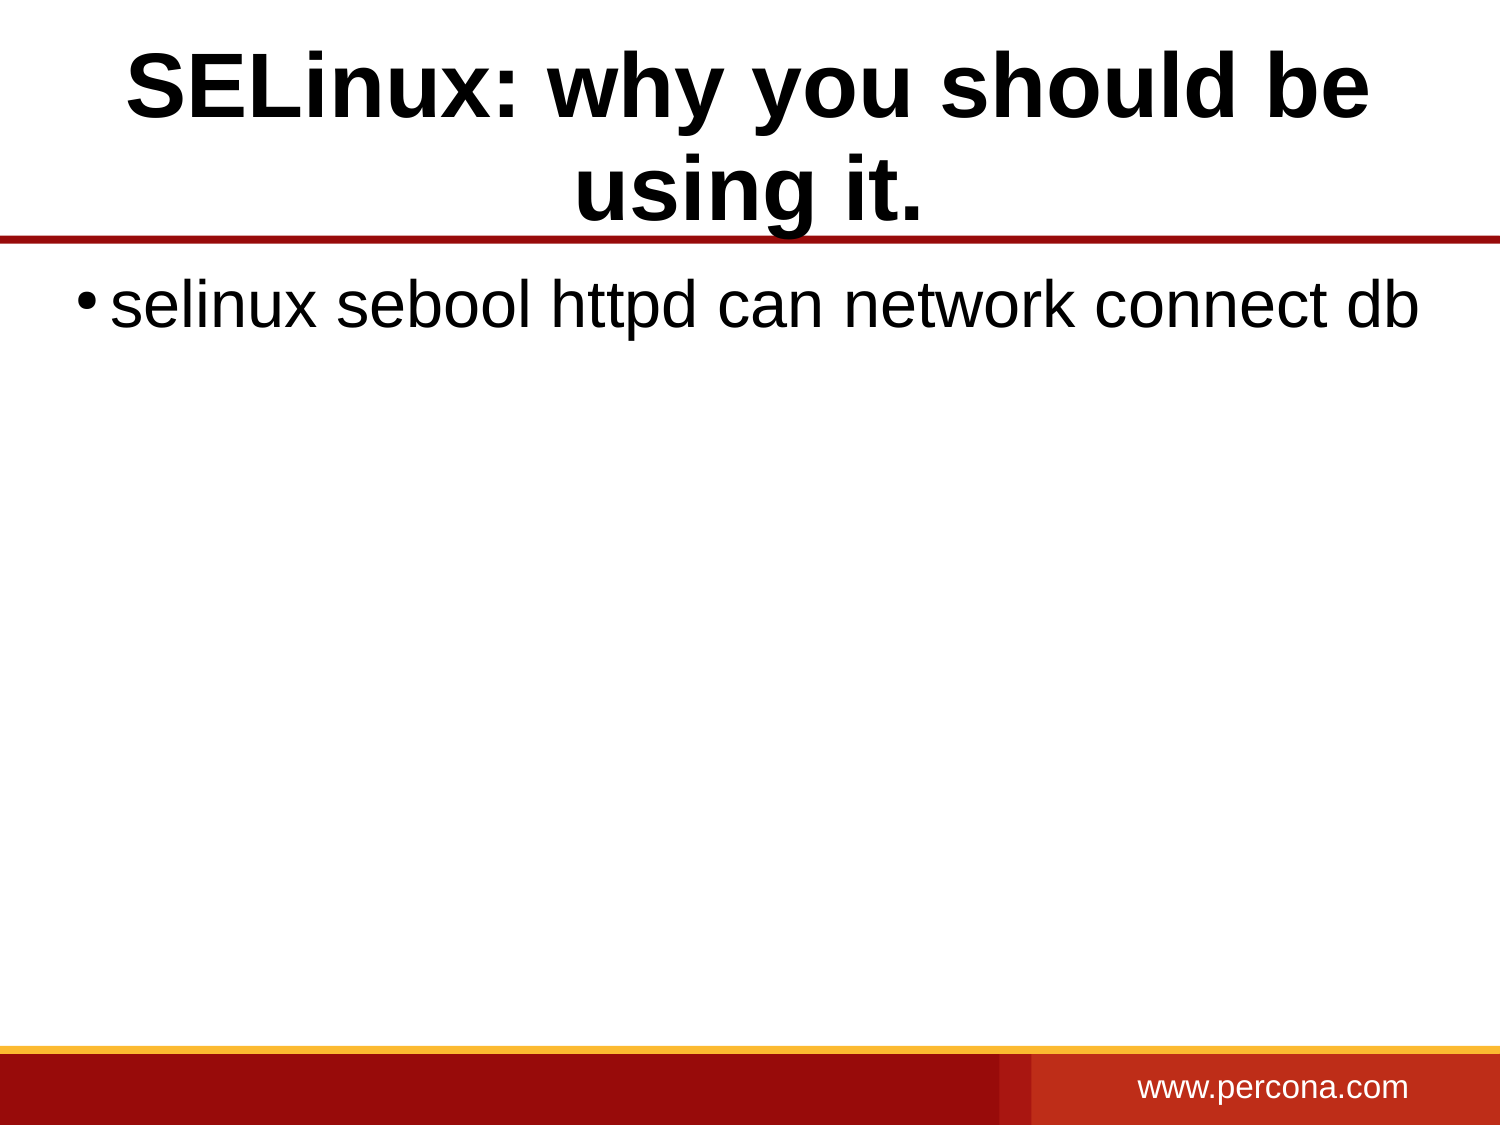

SELinux: why you should be using it.
selinux sebool httpd can network connect db